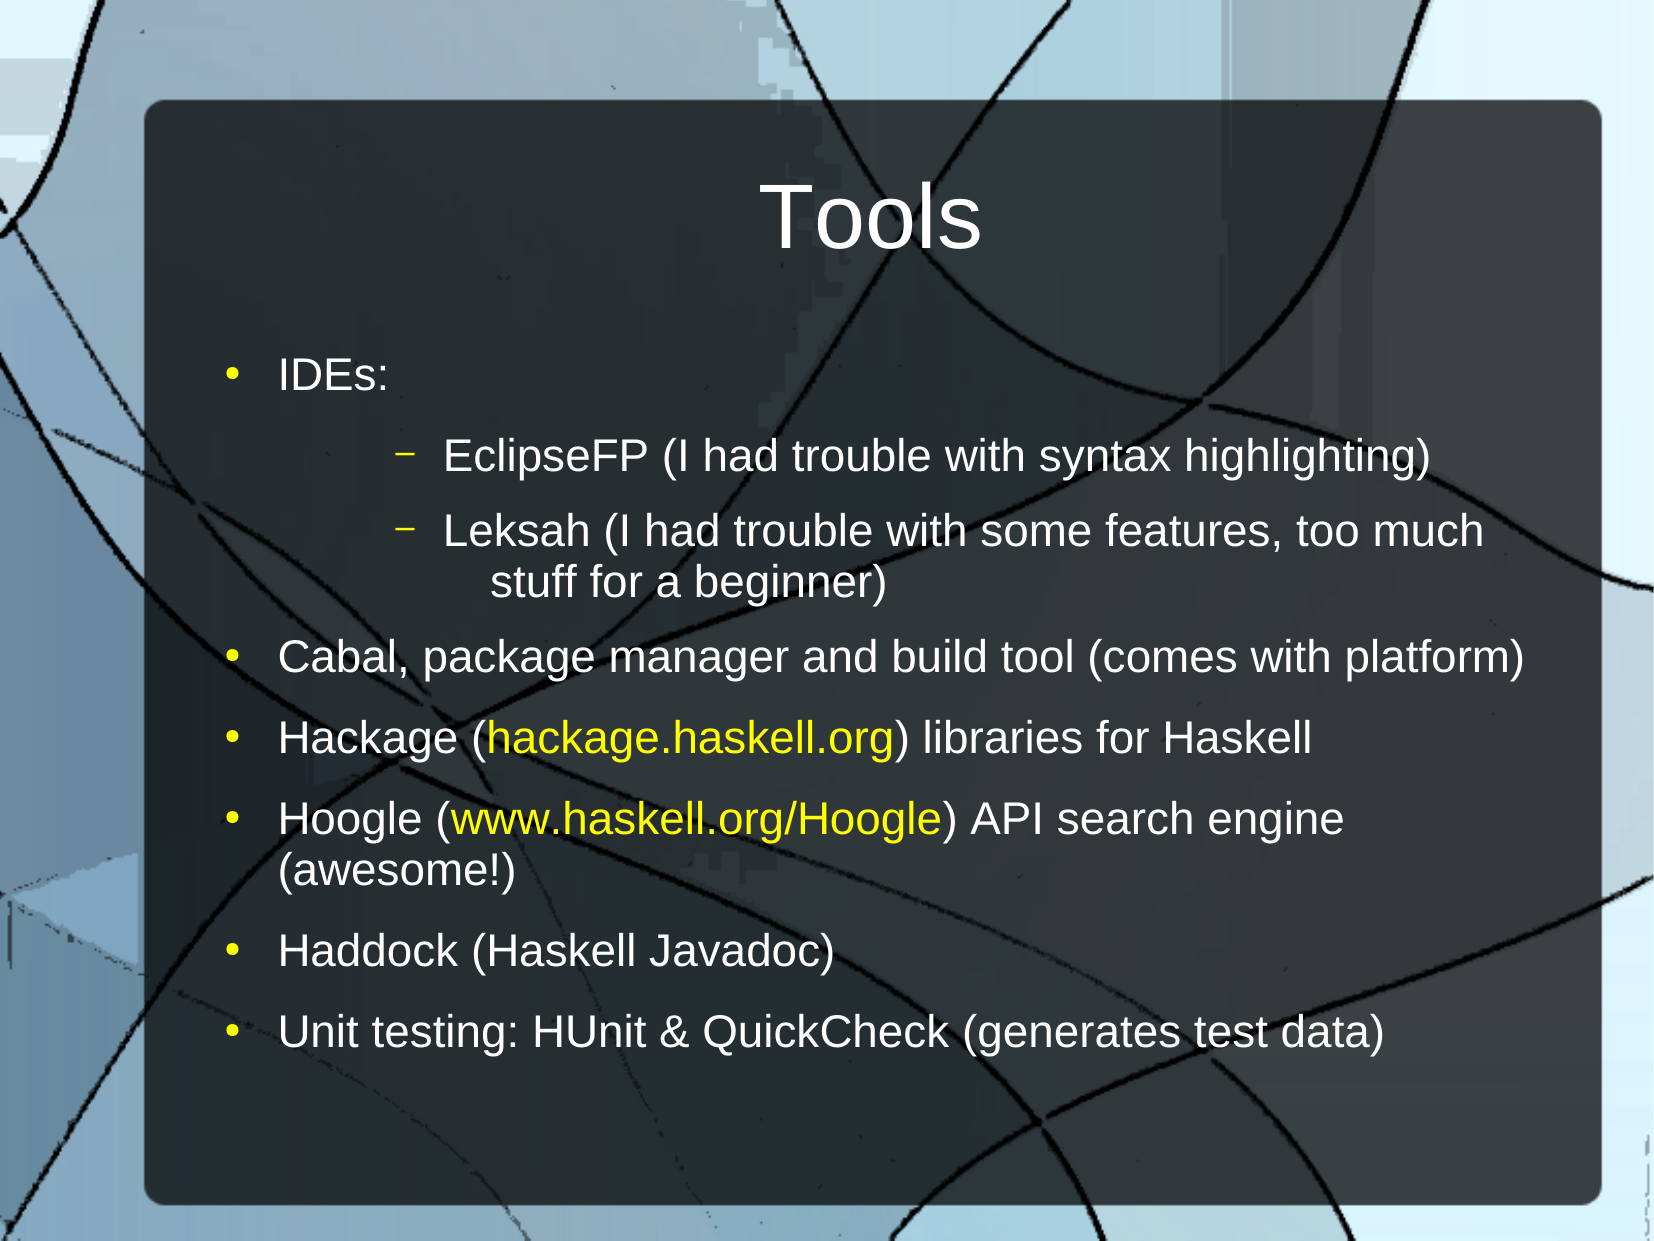

# Tools
IDEs:
EclipseFP (I had trouble with syntax highlighting)
Leksah (I had trouble with some features, too much stuff for a beginner)
Cabal, package manager and build tool (comes with platform)
Hackage (hackage.haskell.org) libraries for Haskell
Hoogle (www.haskell.org/Hoogle) API search engine (awesome!)
Haddock (Haskell Javadoc)
Unit testing: HUnit & QuickCheck (generates test data)